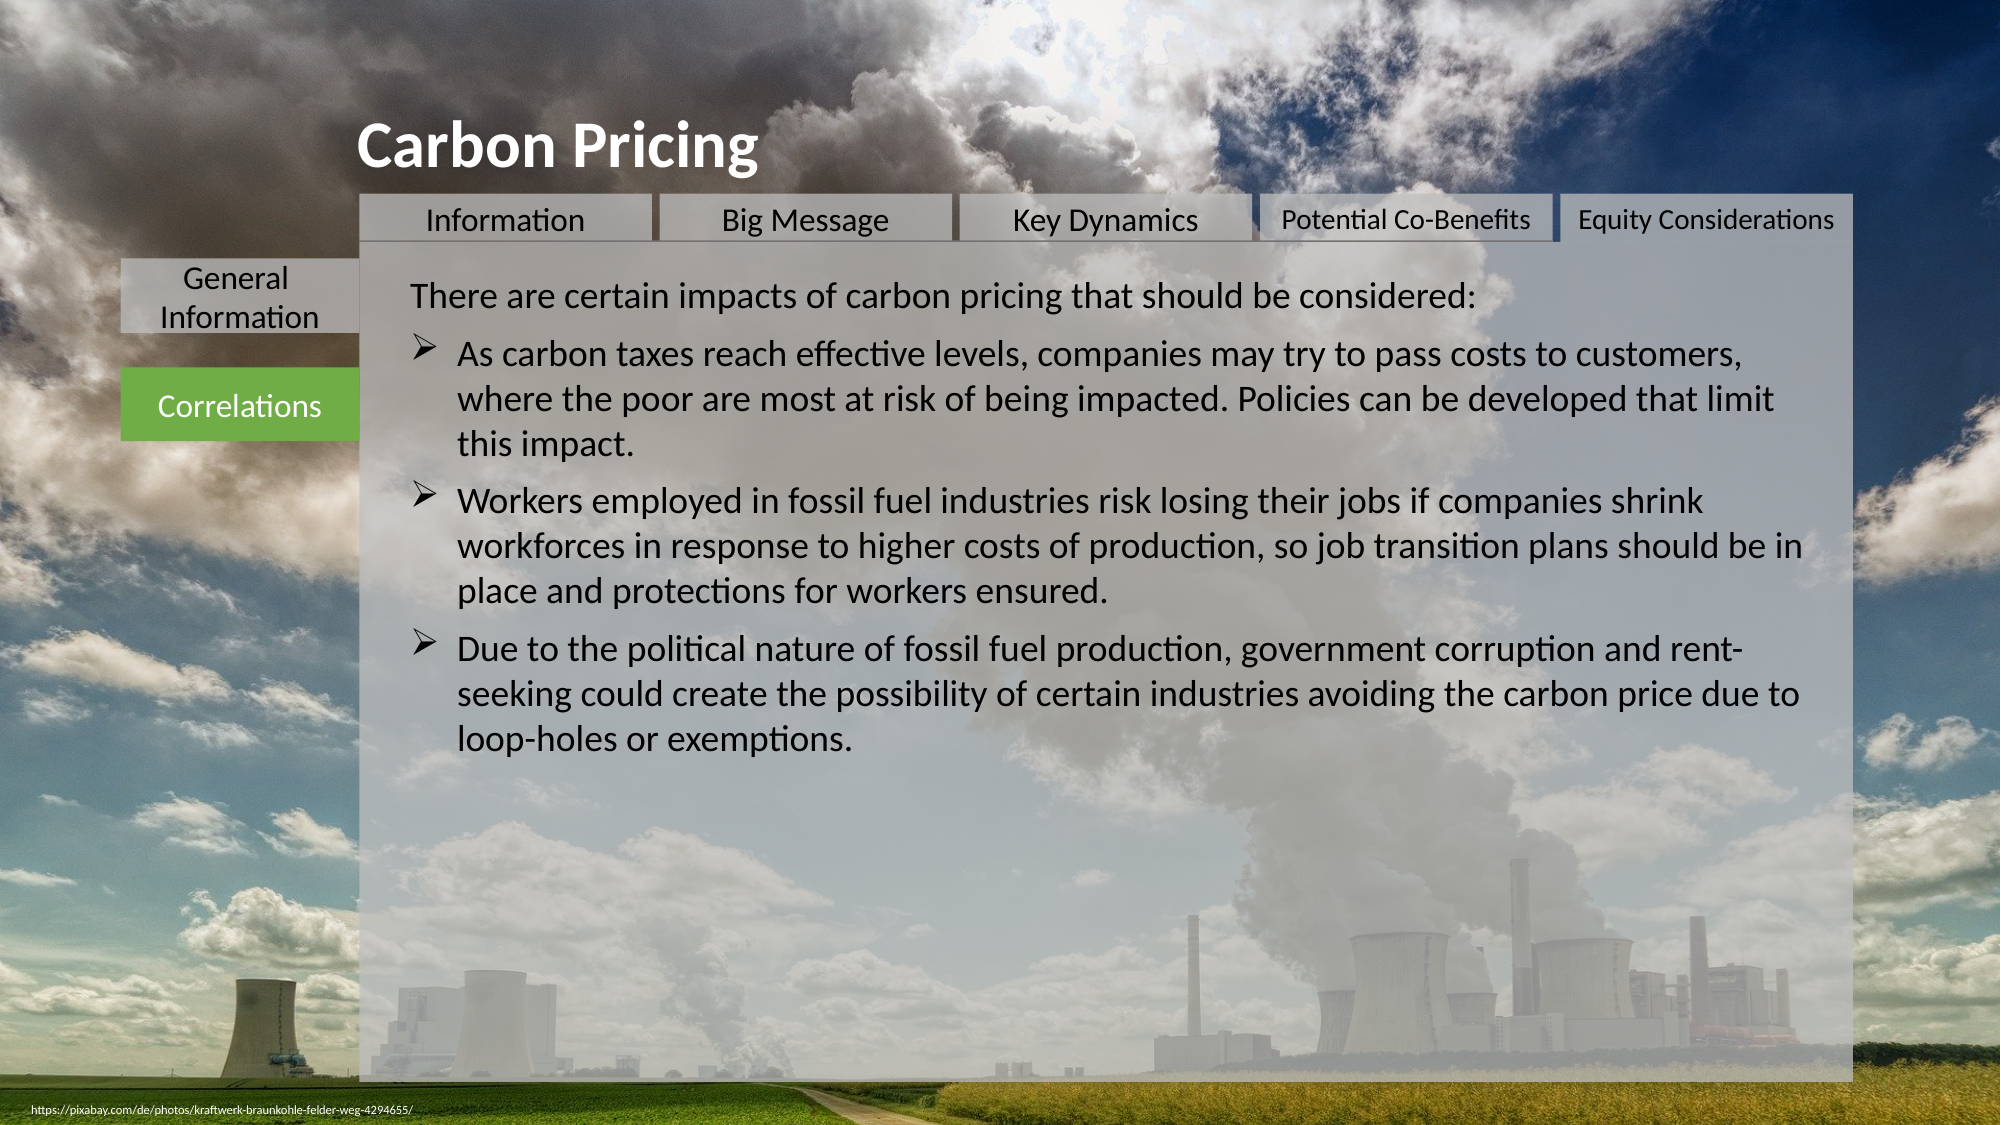

Carbon Pricing
Information
Big Message
Key Dynamics
Potential Co-Benefits
Equity Considerations
General
Information
There are certain impacts of carbon pricing that should be considered:
As carbon taxes reach effective levels, companies may try to pass costs to customers, where the poor are most at risk of being impacted. Policies can be developed that limit this impact.
Workers employed in fossil fuel industries risk losing their jobs if companies shrink workforces in response to higher costs of production, so job transition plans should be in place and protections for workers ensured.
Due to the political nature of fossil fuel production, government corruption and rent-seeking could create the possibility of certain industries avoiding the carbon price due to loop-holes or exemptions.
Correlations
https://pixabay.com/de/photos/kraftwerk-braunkohle-felder-weg-4294655/